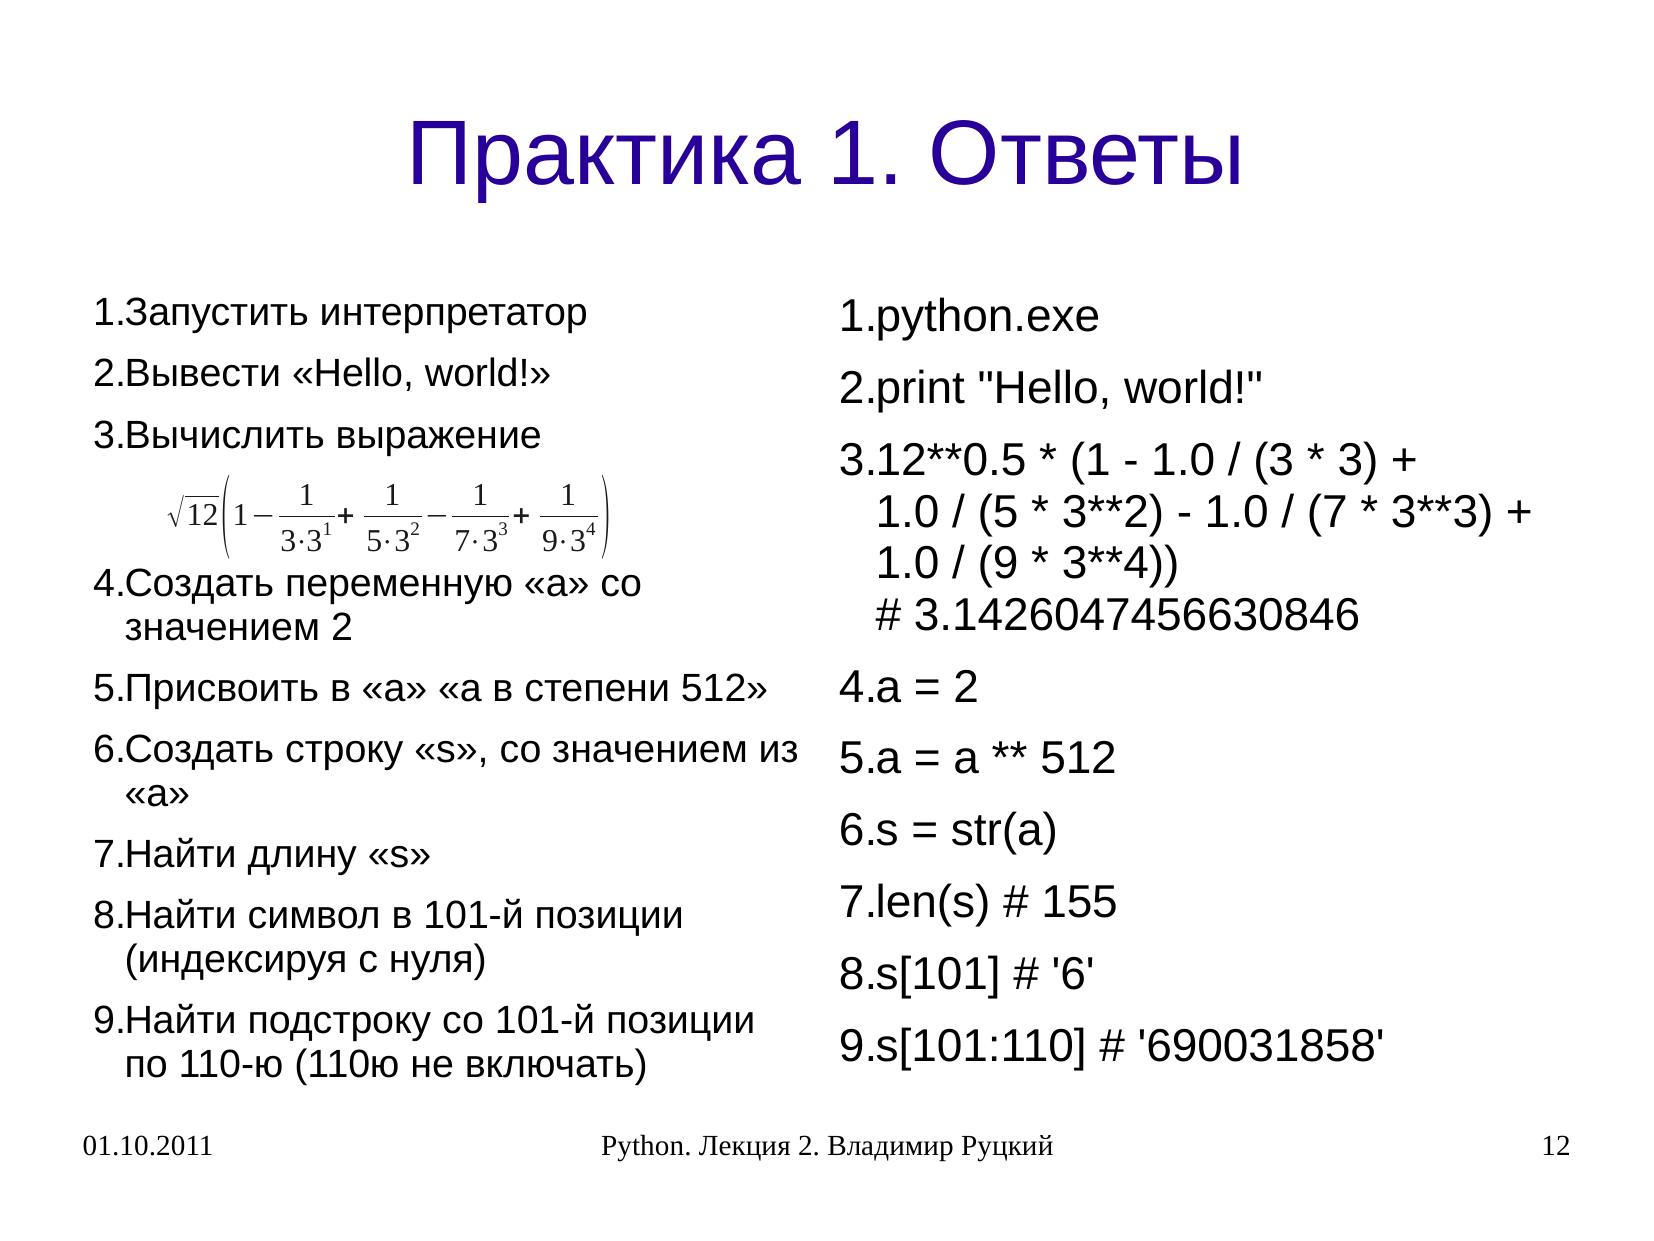

# Практика 1. Ответы
Запустить интерпретатор
Вывести «Hello, world!»
Вычислить выражение
Создать переменную «a» со значением 2
Присвоить в «a» «a в степени 512»
Создать строку «s», со значением из «a»
Найти длину «s»
Найти символ в 101-й позиции (индексируя с нуля)
Найти подстроку со 101-й позиции по 110-ю (110ю не включать)
python.exe
print "Hello, world!"
12**0.5 * (1 - 1.0 / (3 * 3) +
1.0 / (5 * 3**2) - 1.0 / (7 * 3**3) +
1.0 / (9 * 3**4))
# 3.1426047456630846
a = 2
a = a ** 512
s = str(a)
len(s) # 155
s[101] # '6'
s[101:110] # '690031858'
01.10.2011
Python. Лекция 2. Владимир Руцкий
12